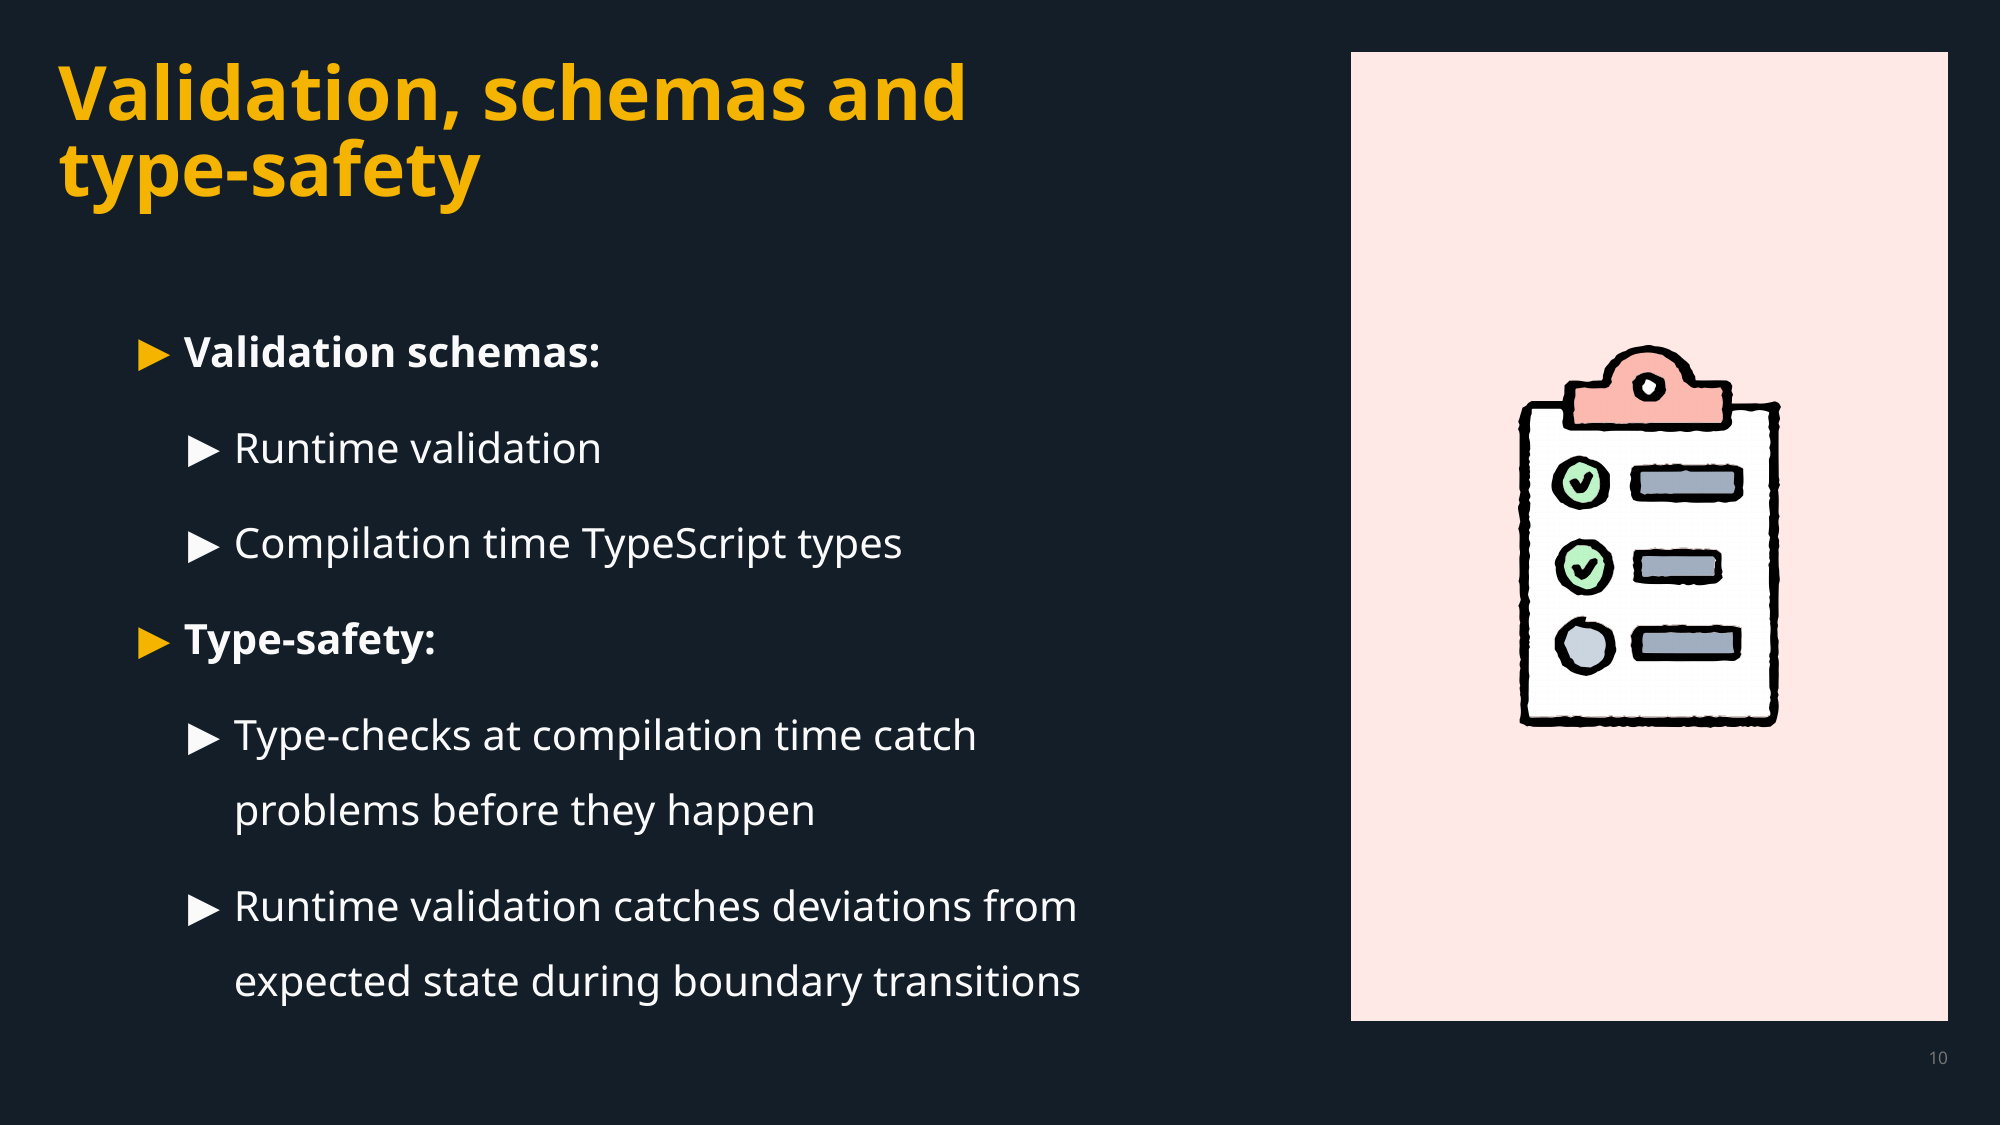

Validation, schemas and type-safety
Validation schemas:
Runtime validation
Compilation time TypeScript types
Type-safety:
Type-checks at compilation time catch problems before they happen
Runtime validation catches deviations from expected state during boundary transitions